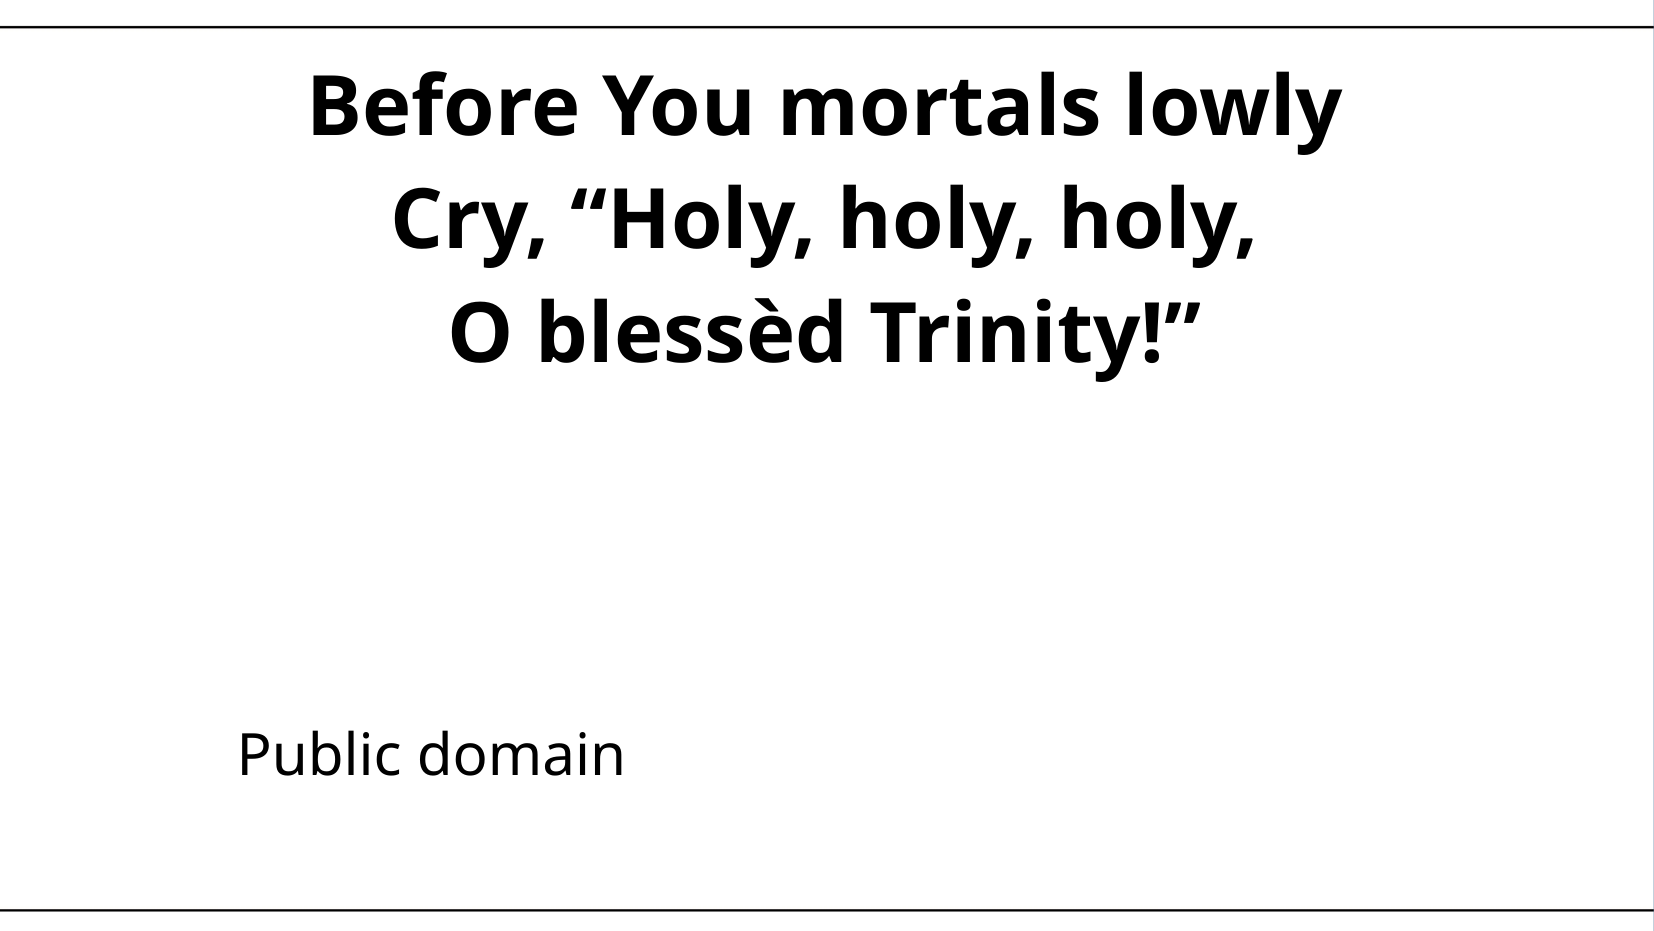

Before You mortals lowly
Cry, “Holy, holy, holy,
O blessèd Trinity!”
 Public domain